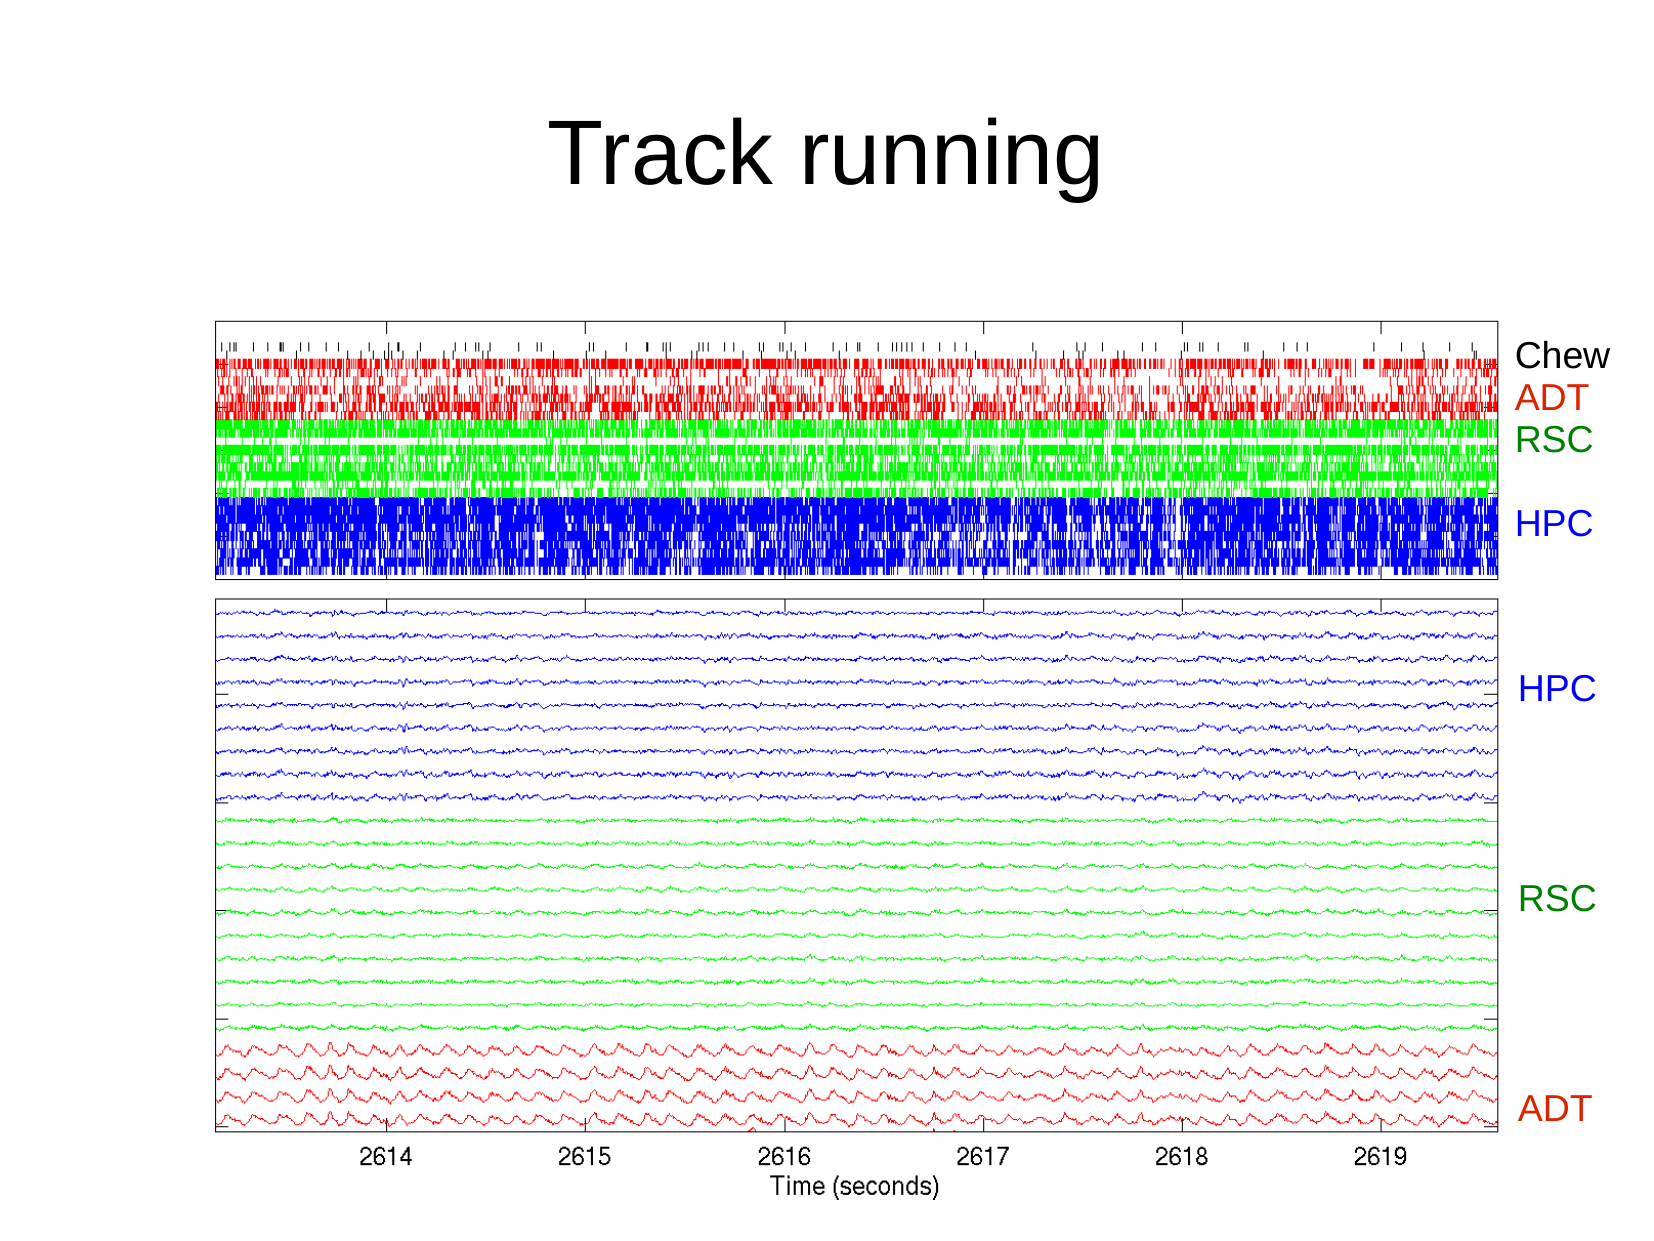

# Track running
Chew
ADT
RSC
HPC
HPC
RSC
ADT